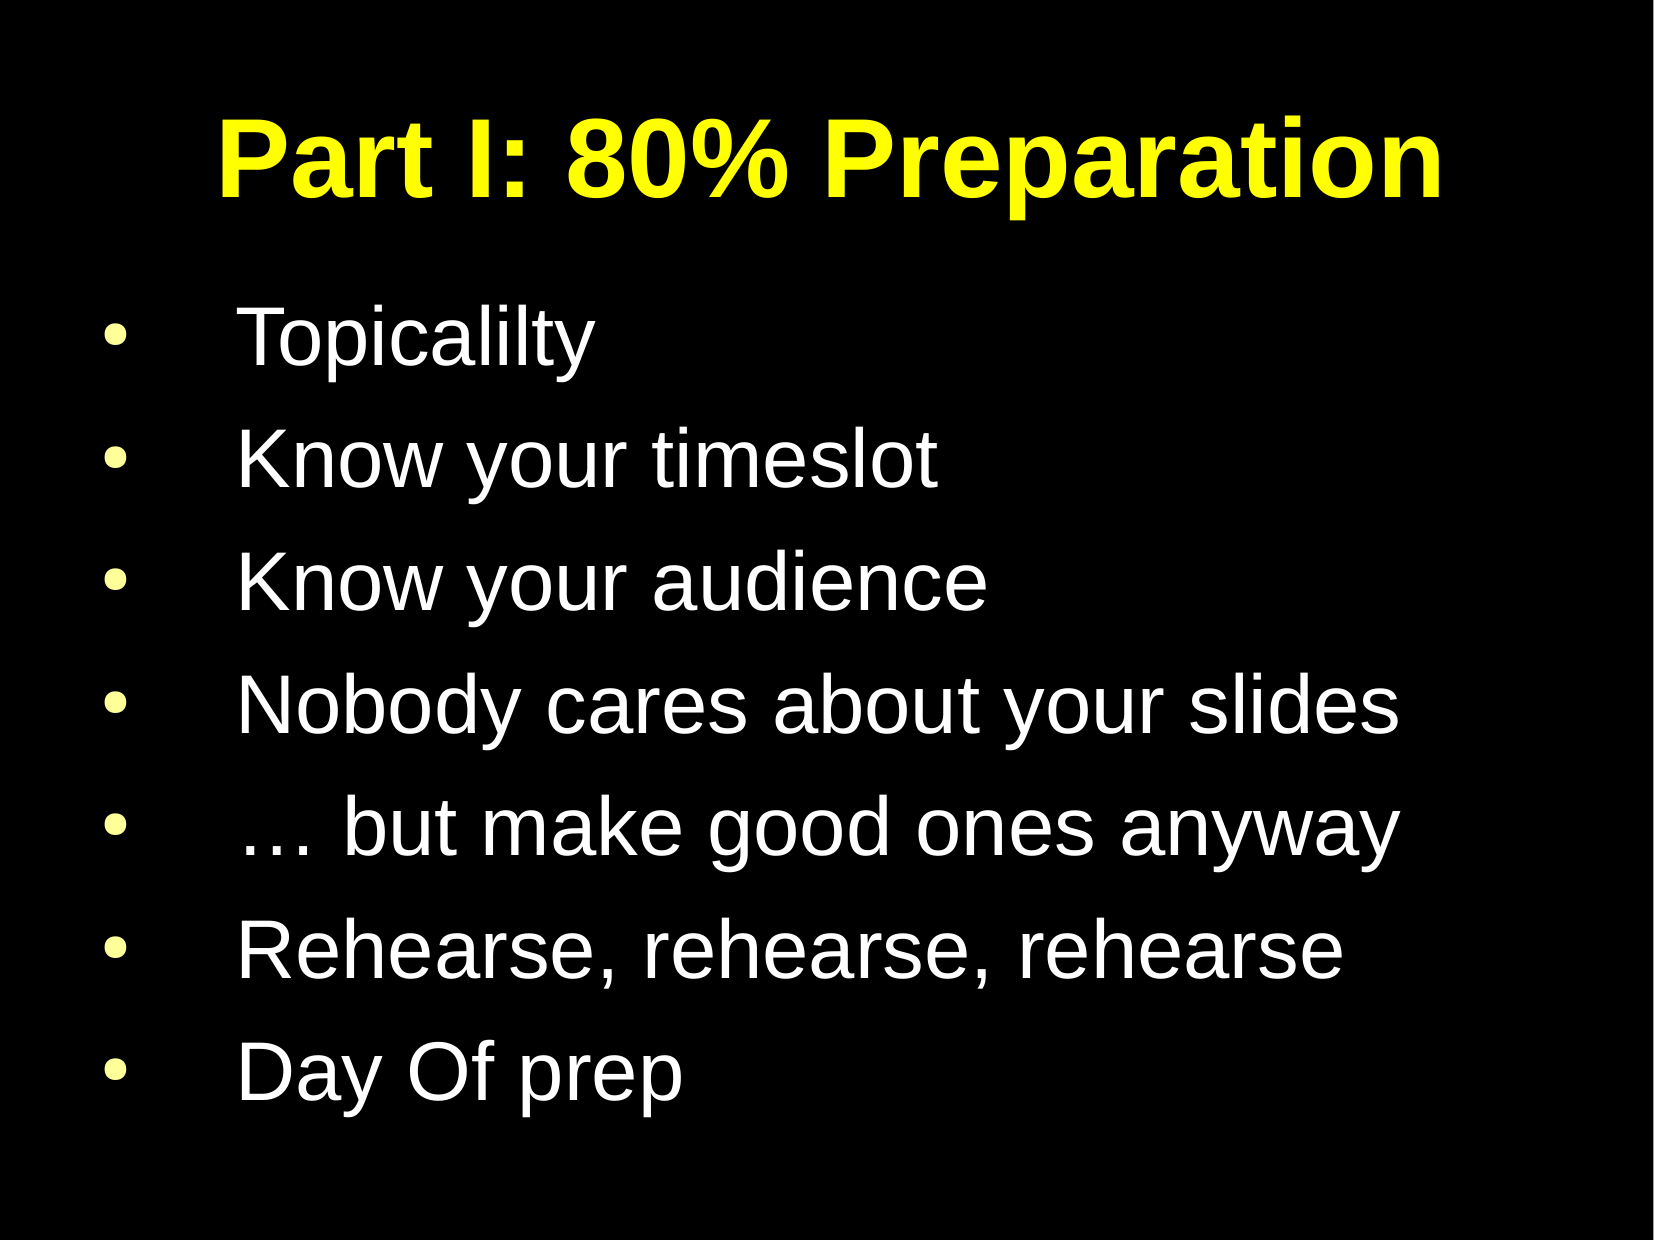

# Part I: 80% Preparation
Topicalilty
Know your timeslot
Know your audience
Nobody cares about your slides
… but make good ones anyway
Rehearse, rehearse, rehearse
Day Of prep